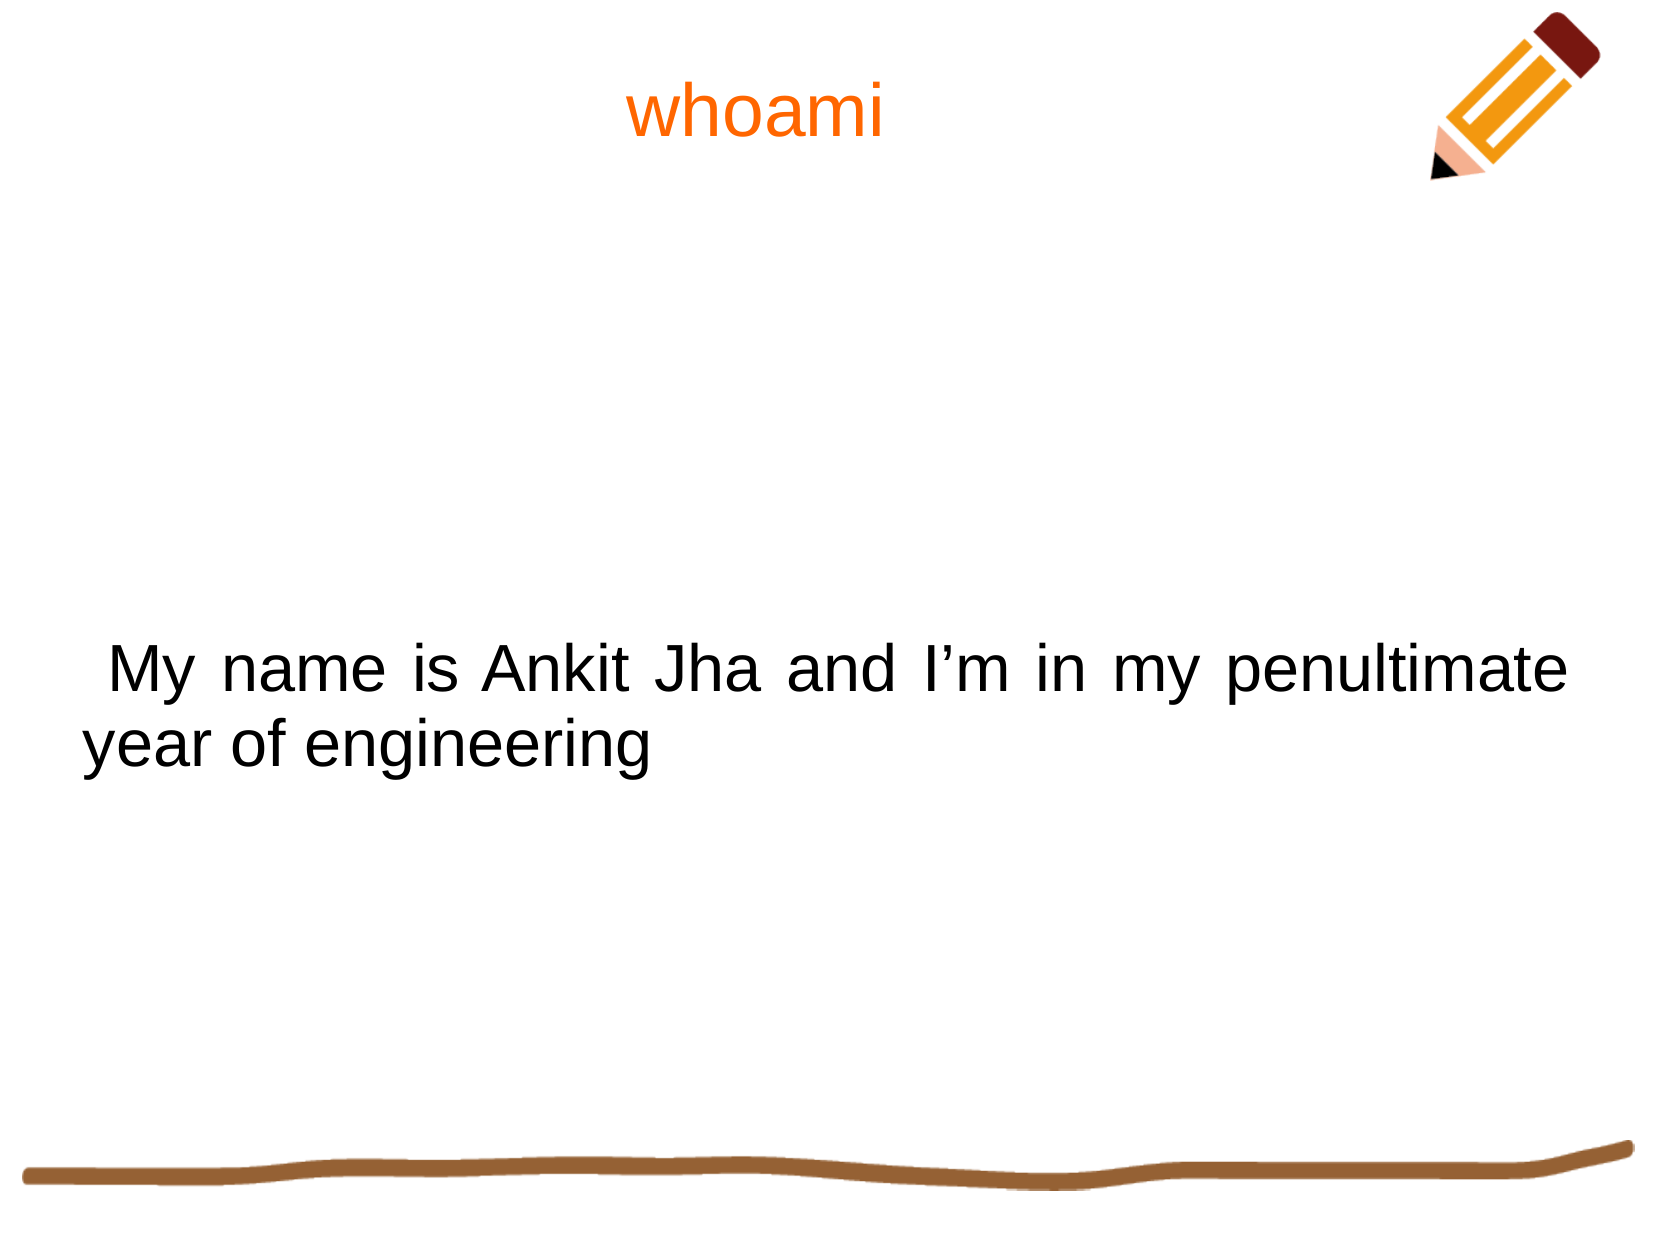

# whoami
 My name is Ankit Jha and I’m in my penultimate year of engineering